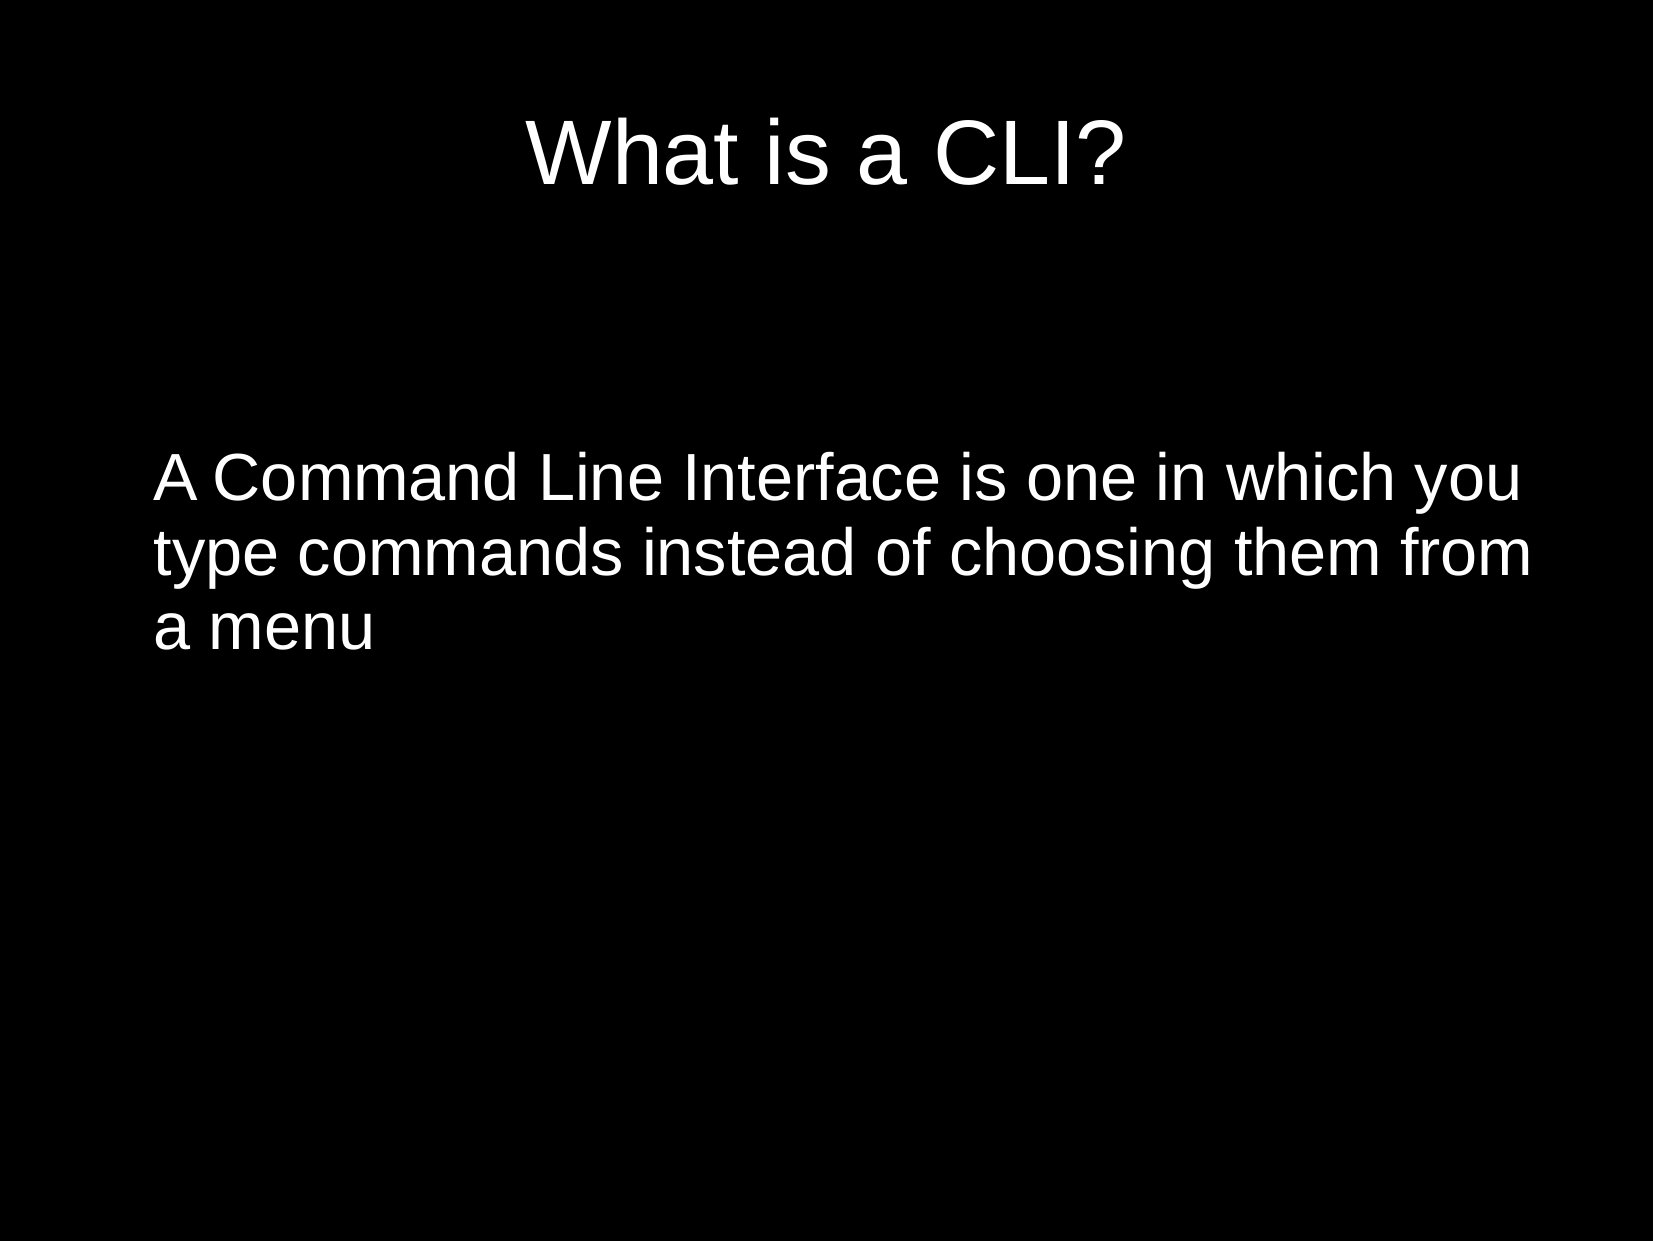

# What is a CLI?
A Command Line Interface is one in which you type commands instead of choosing them from a menu